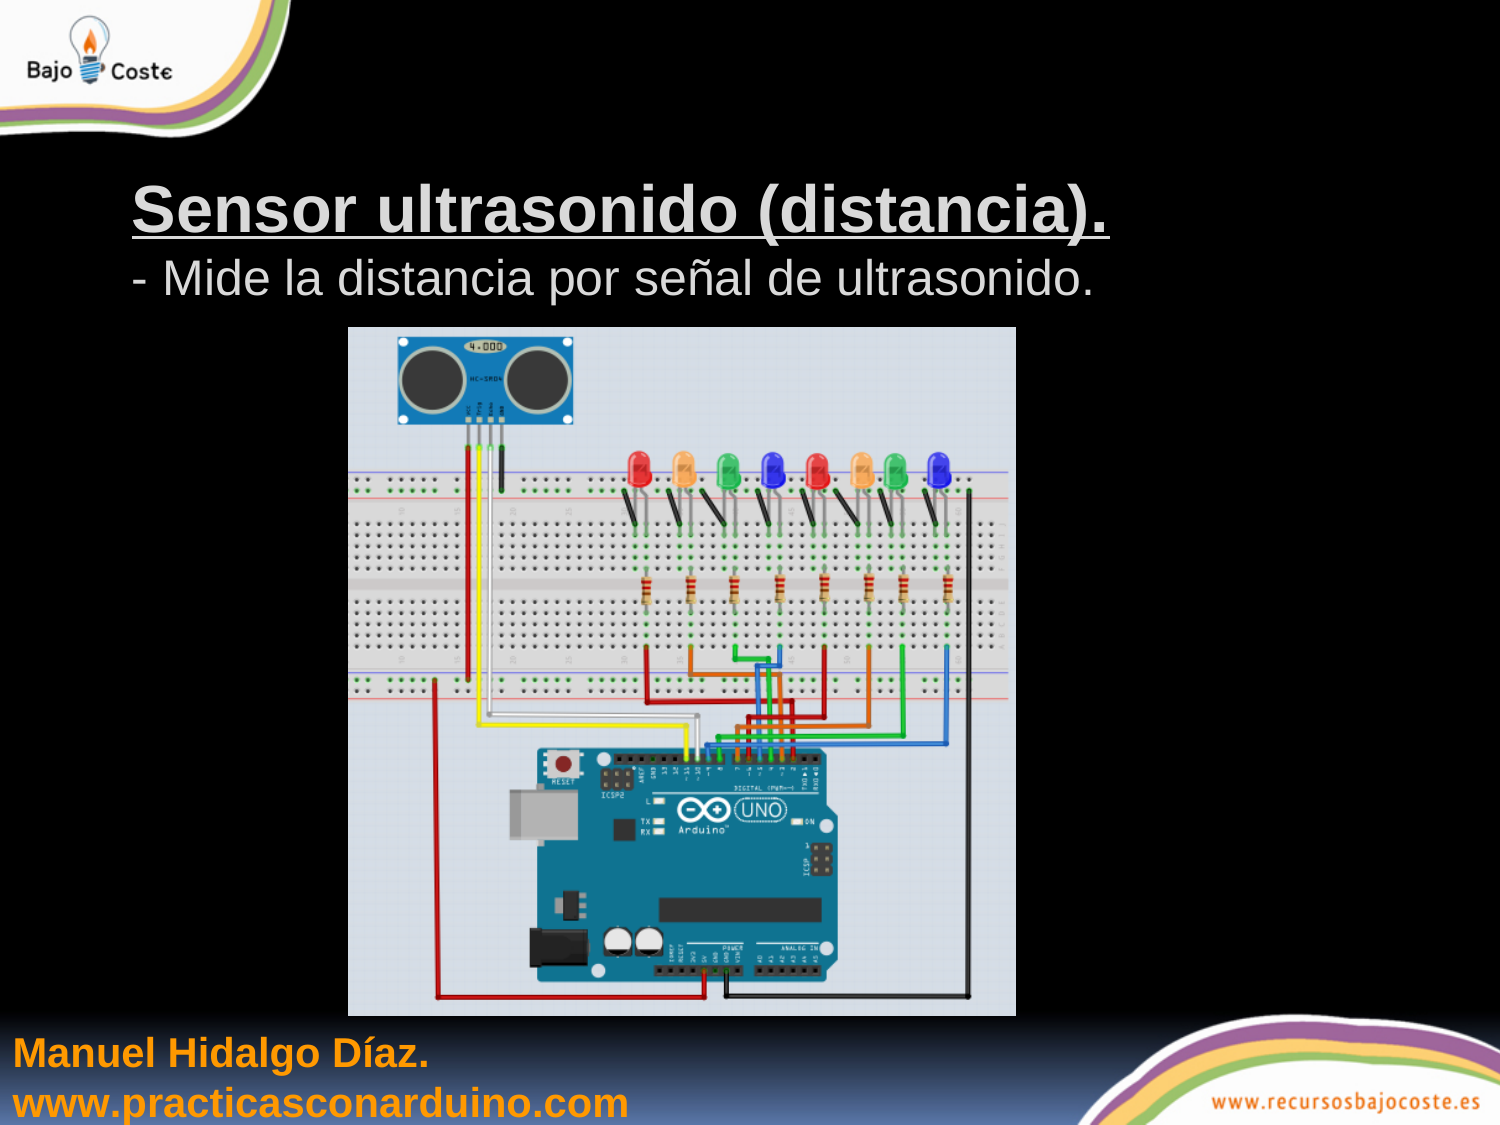

Sensor ultrasonido (distancia).
- Mide la distancia por señal de ultrasonido.
Manuel Hidalgo Díaz.
www.practicasconarduino.com